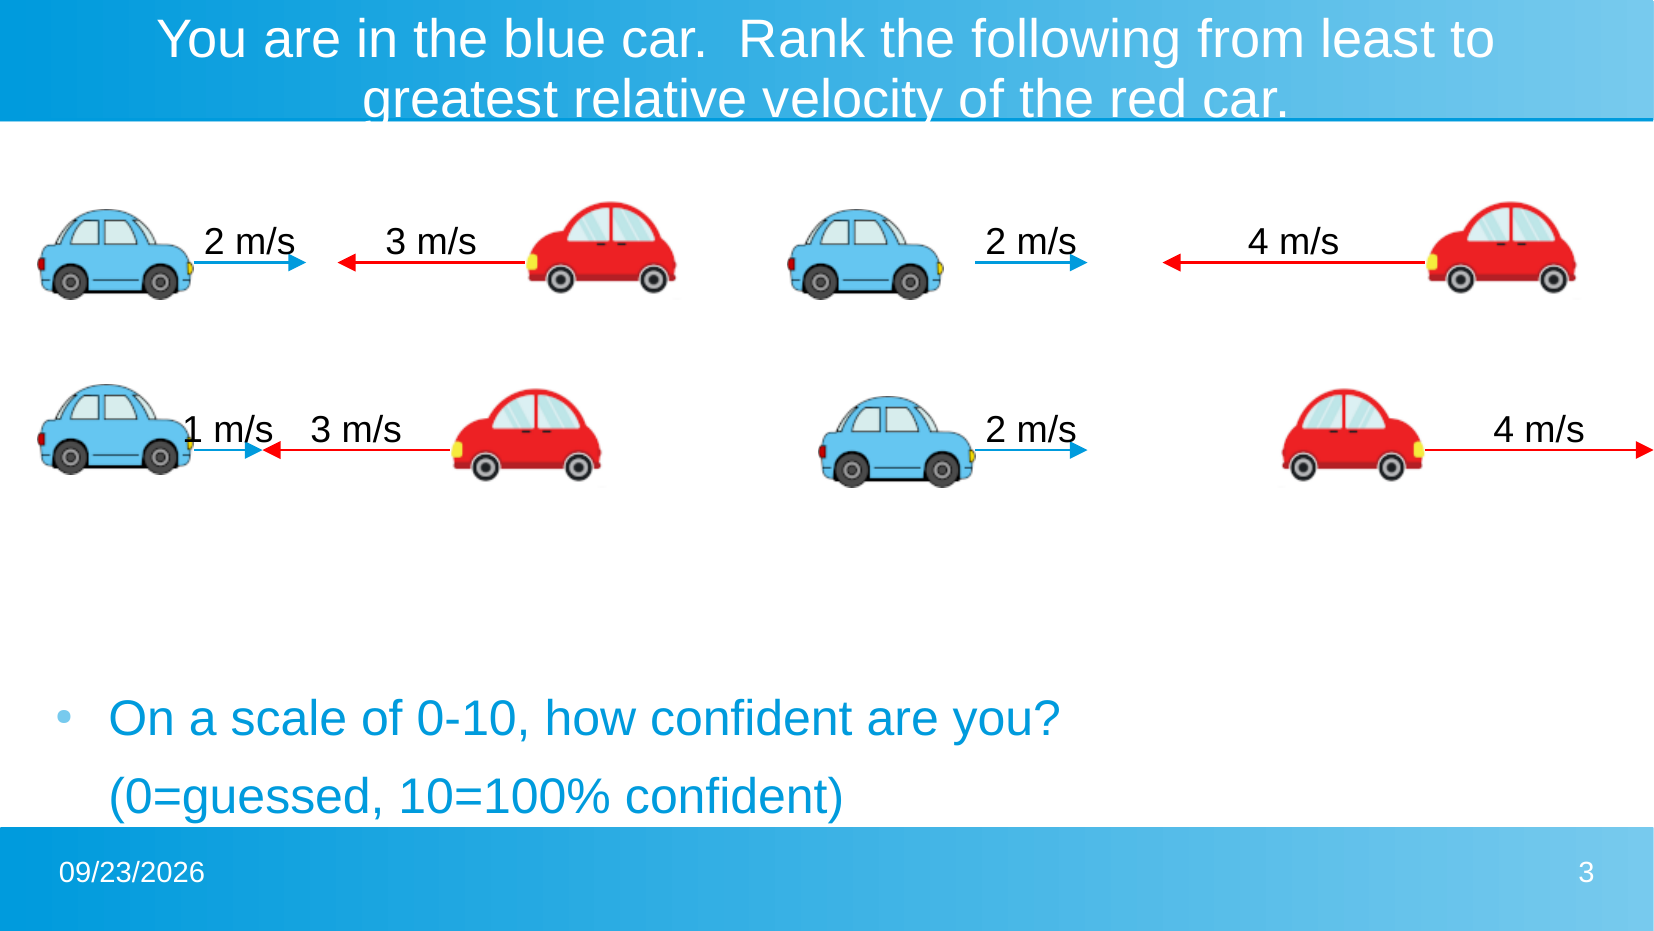

# You are in the blue car. Rank the following from least to greatest relative velocity of the red car.
2 m/s
3 m/s
2 m/s
4 m/s
1 m/s
3 m/s
2 m/s
4 m/s
On a scale of 0-10, how confident are you?
(0=guessed, 10=100% confident)
3